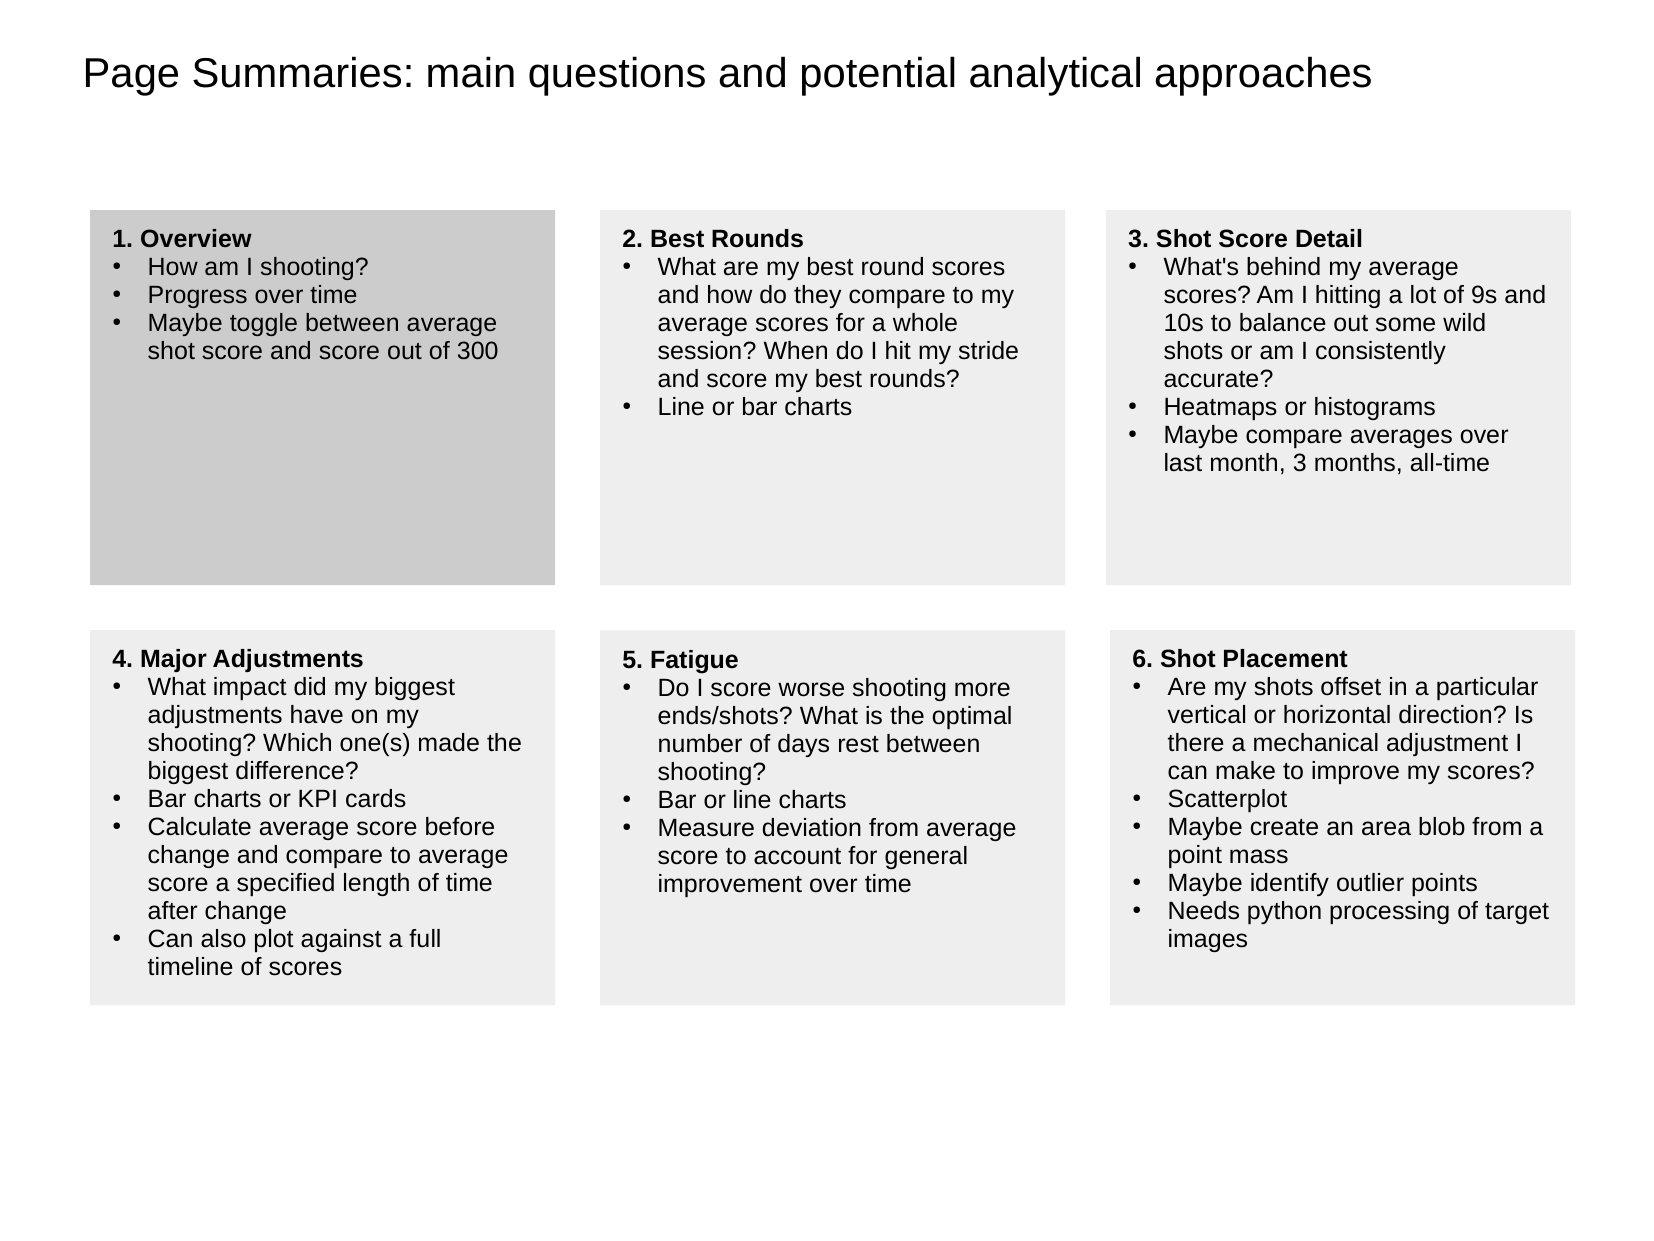

# Page Summaries: main questions and potential analytical approaches
1. Overview
How am I shooting?
Progress over time
Maybe toggle between average shot score and score out of 300
2. Best Rounds
What are my best round scores and how do they compare to my average scores for a whole session? When do I hit my stride and score my best rounds?
Line or bar charts
3. Shot Score Detail
What's behind my average scores? Am I hitting a lot of 9s and 10s to balance out some wild shots or am I consistently accurate?
Heatmaps or histograms
Maybe compare averages over last month, 3 months, all-time
4. Major Adjustments
What impact did my biggest adjustments have on my shooting? Which one(s) made the biggest difference?
Bar charts or KPI cards
Calculate average score before change and compare to average score a specified length of time after change
Can also plot against a full timeline of scores
6. Shot Placement
Are my shots offset in a particular vertical or horizontal direction? Is there a mechanical adjustment I can make to improve my scores?
Scatterplot
Maybe create an area blob from a point mass
Maybe identify outlier points
Needs python processing of target images
5. Fatigue
Do I score worse shooting more ends/shots? What is the optimal number of days rest between shooting?
Bar or line charts
Measure deviation from average score to account for general improvement over time